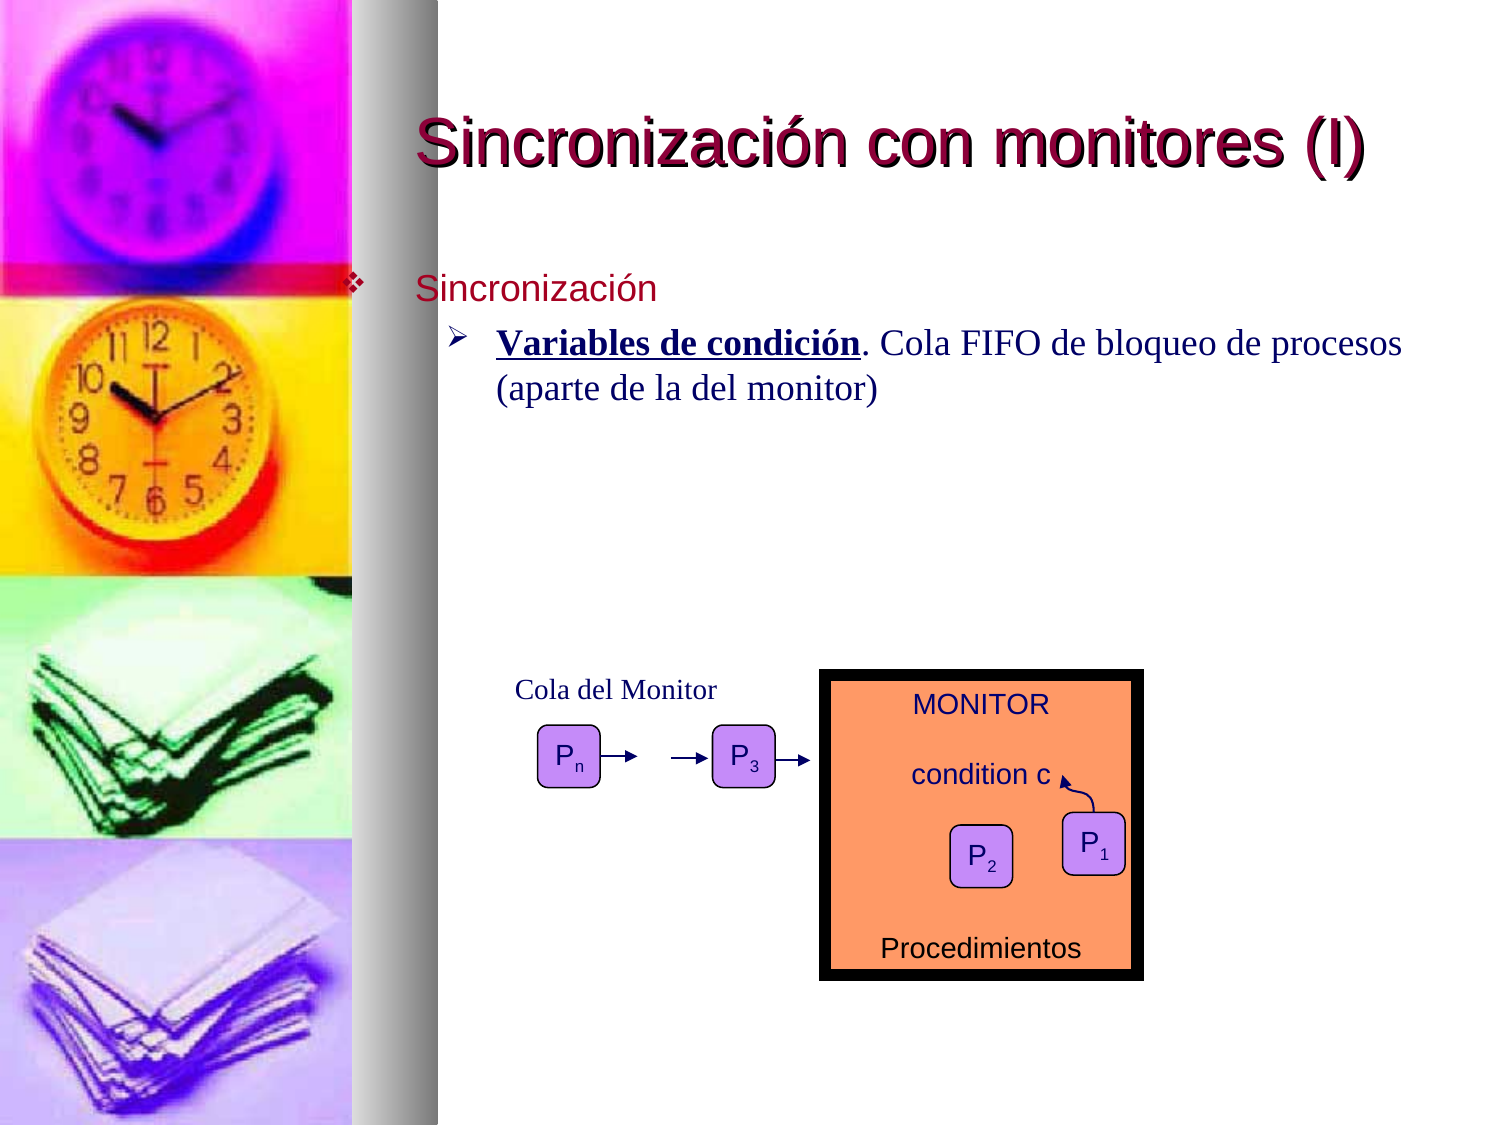

# Sincronización con monitores (I)
Sincronización
Variables de condición. Cola FIFO de bloqueo de procesos (aparte de la del monitor)
Cola del Monitor
MONITOR
Procedimientos
P1
MONITOR
condition c
Procedimientos
Pn
P3
P1
P2